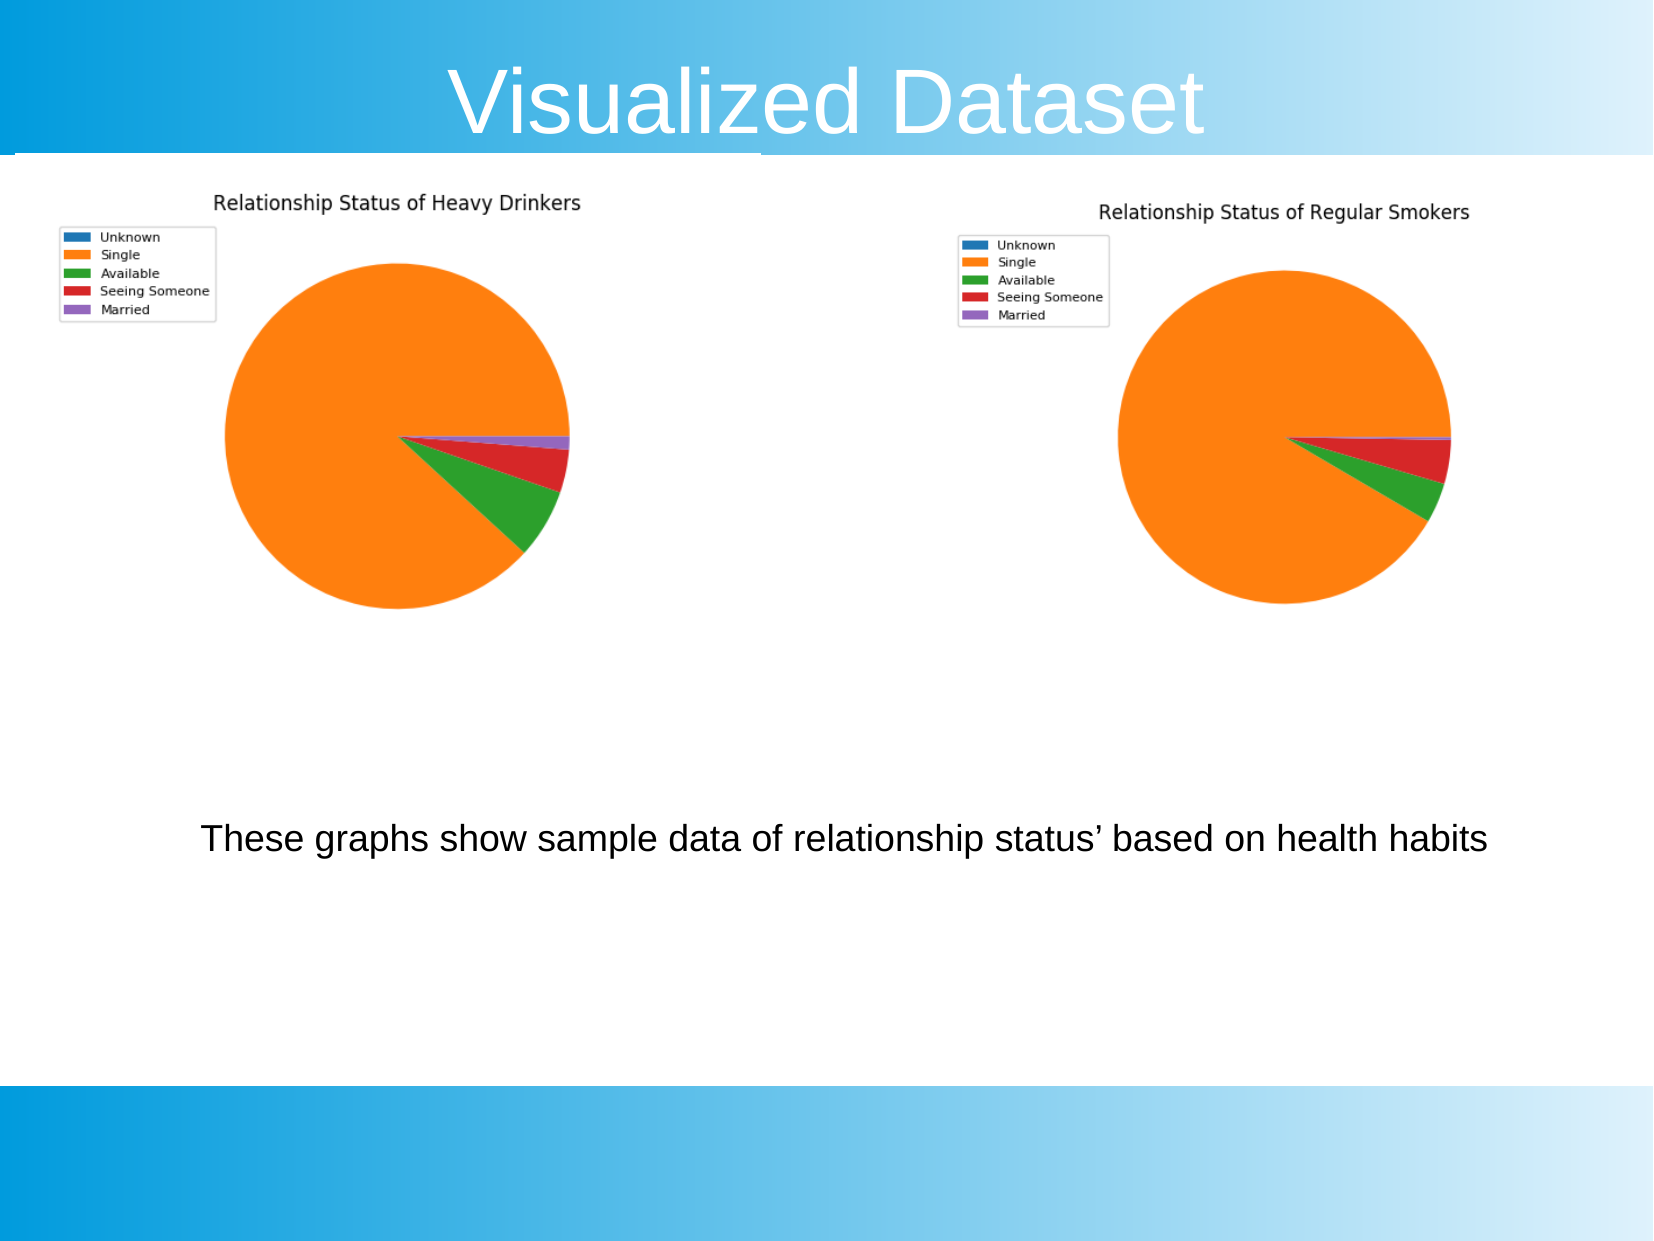

# Visualized Dataset
These graphs show sample data of relationship status’ based on health habits